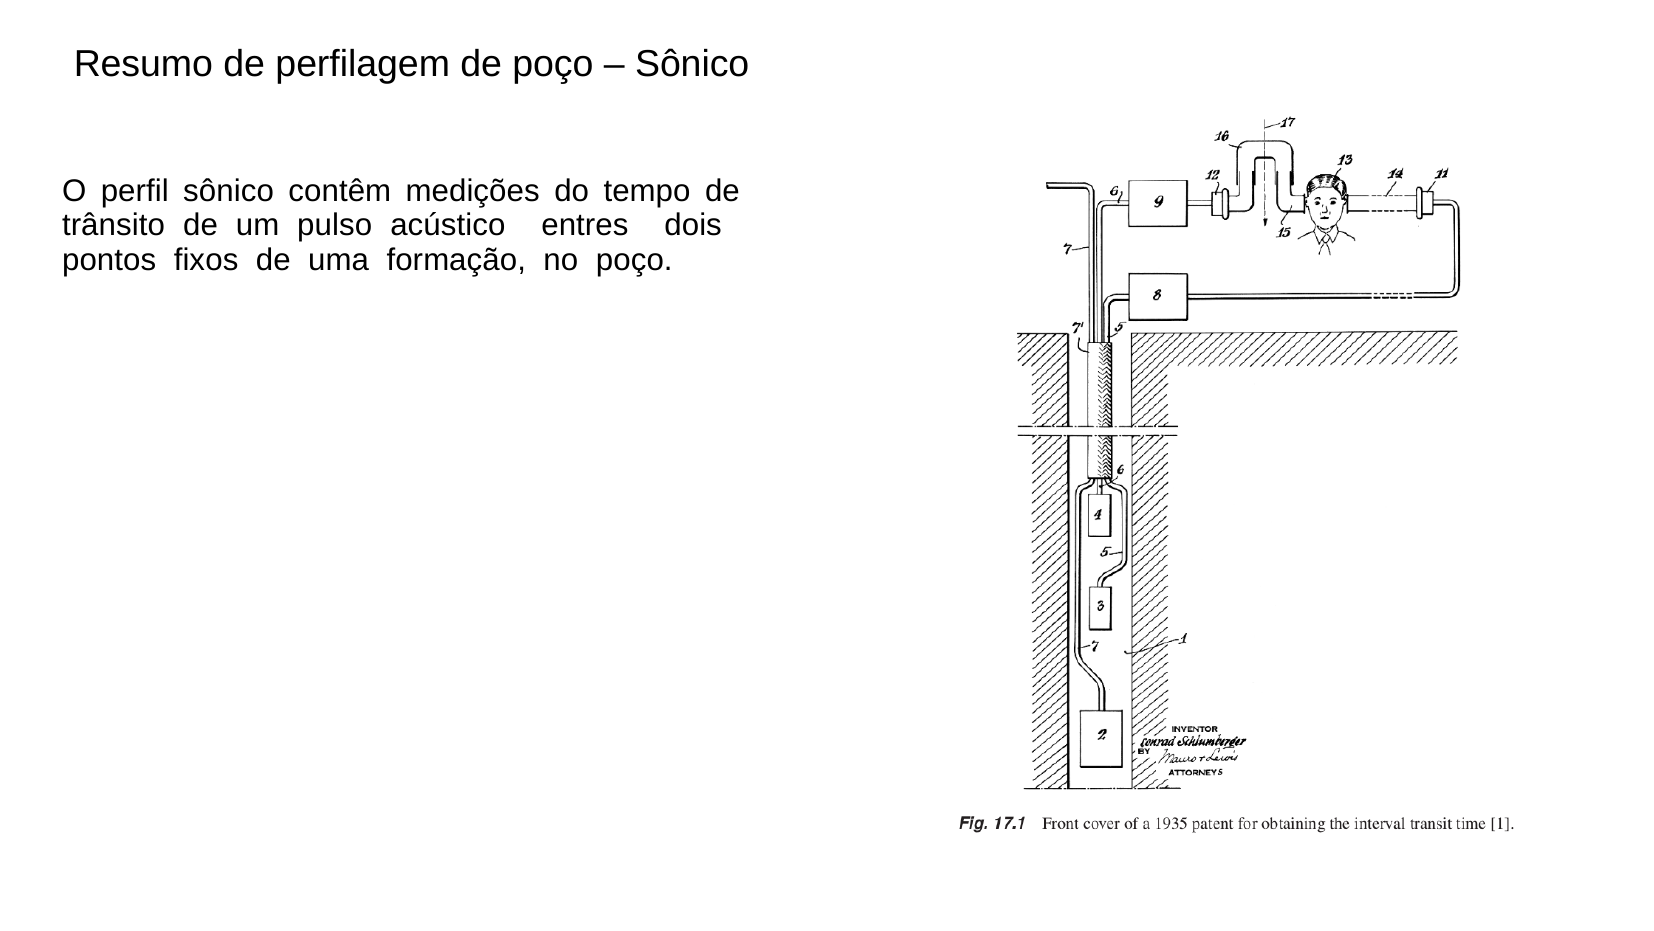

Resumo de perfilagem de poço – Sônico
O perfil sônico contêm medições do tempo de trânsito de um pulso acústico entres dois pontos fixos de uma formação, no poço.